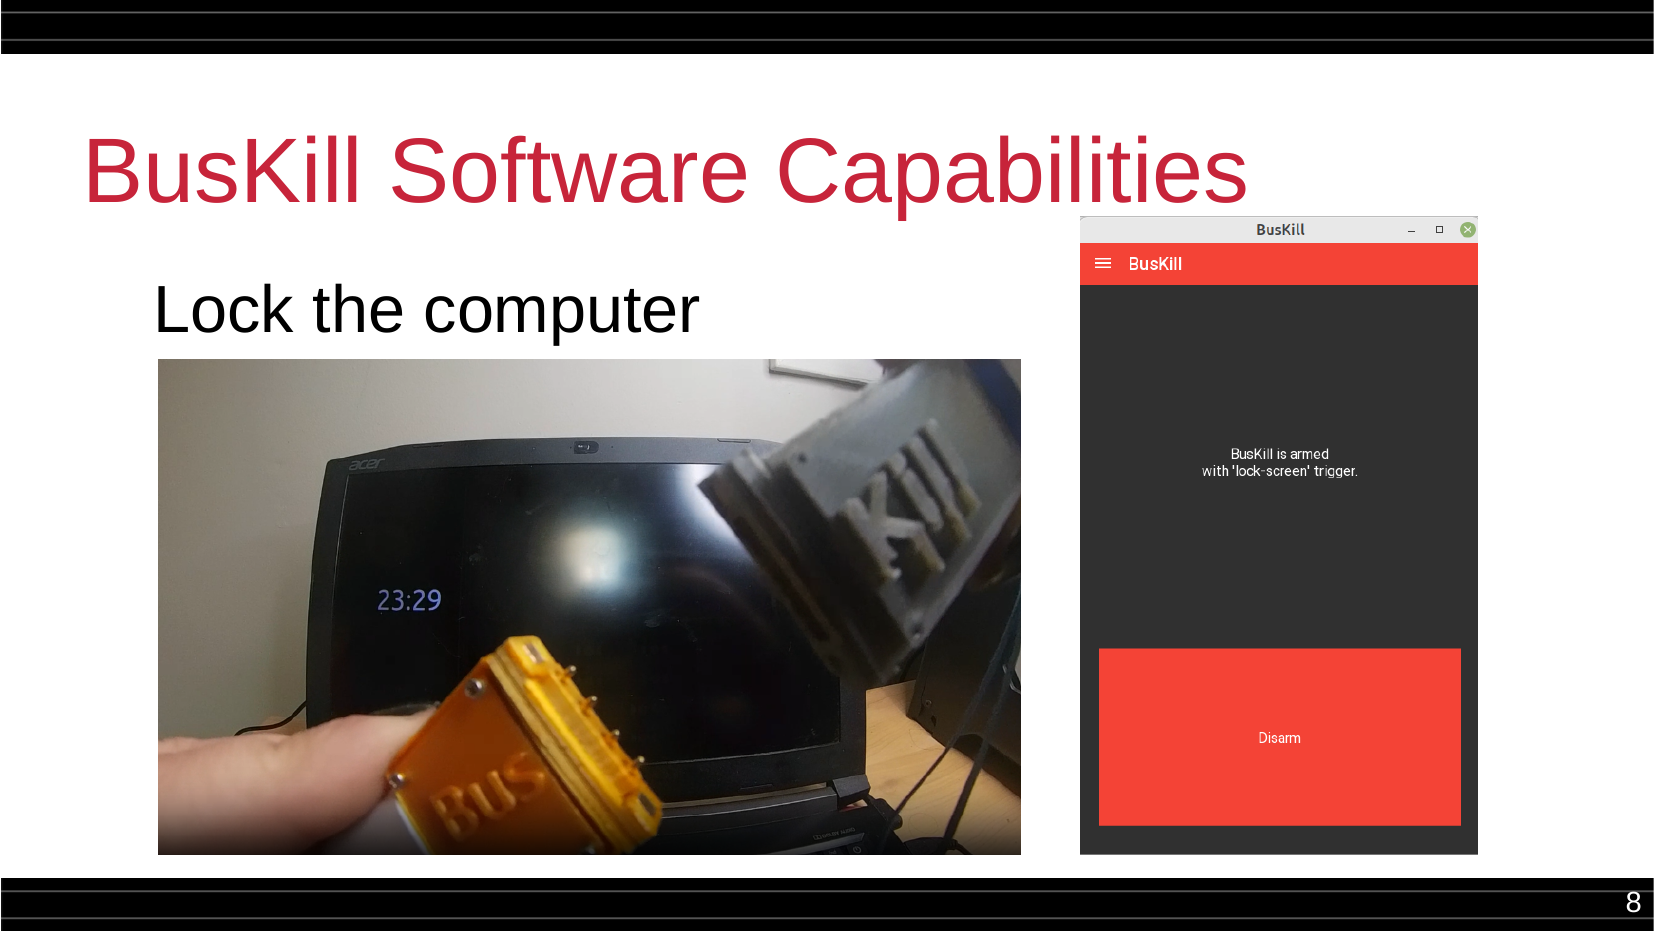

# BusKill Software Capabilities
Lock the computer